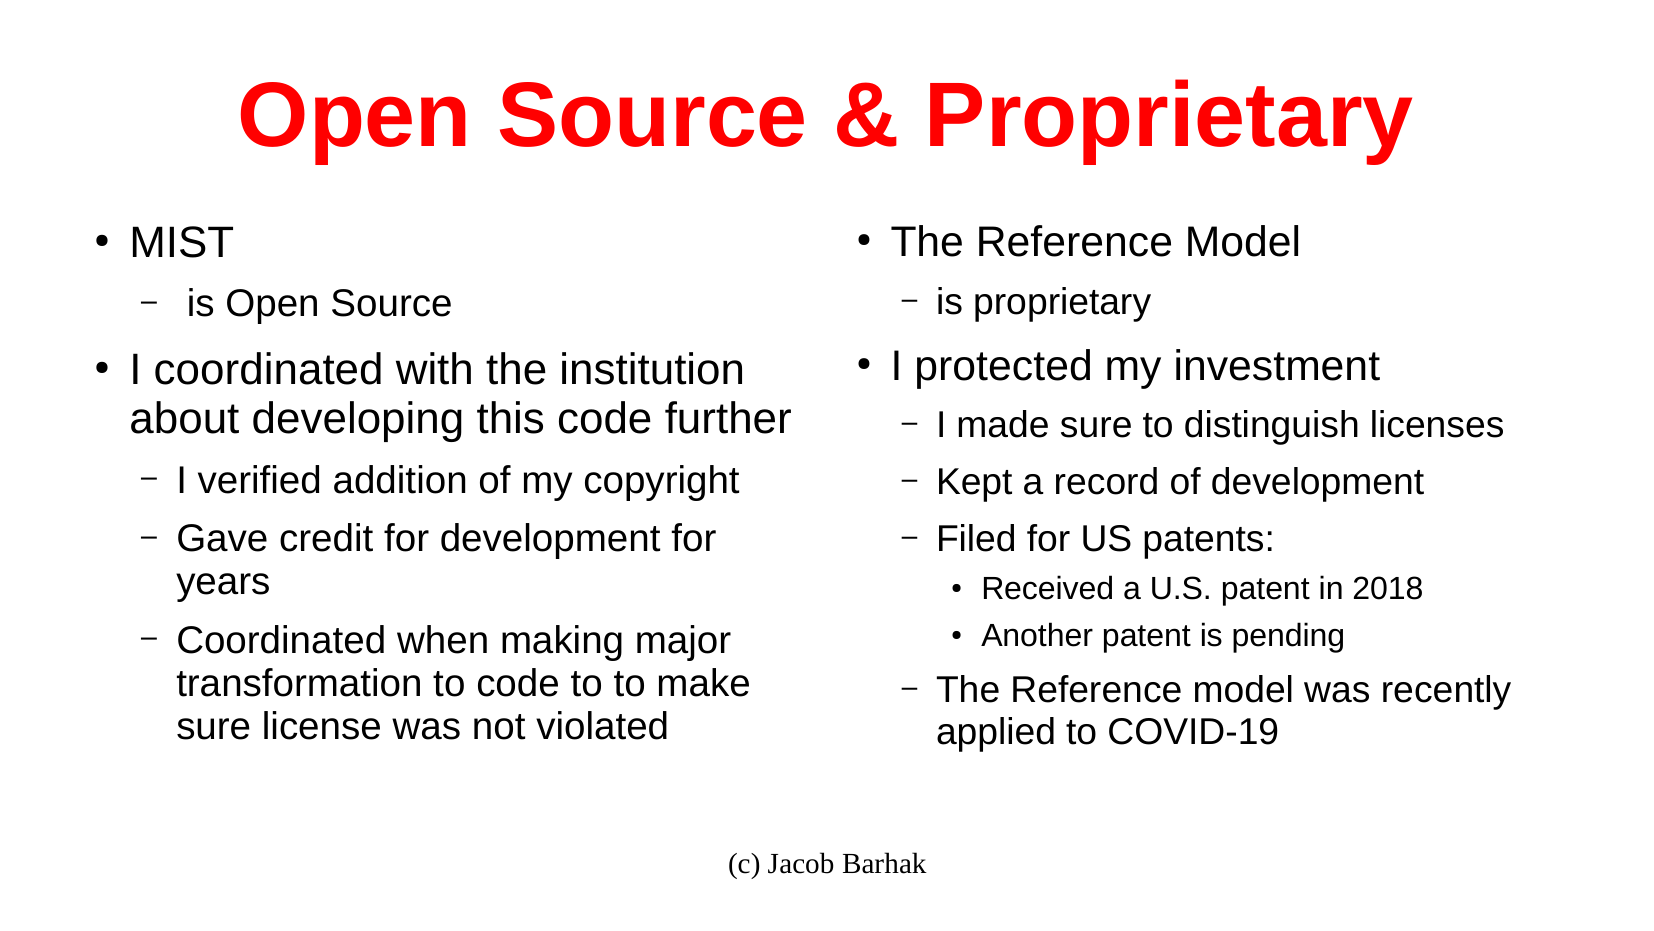

# Open Source & Proprietary
MIST
 is Open Source
I coordinated with the institution about developing this code further
I verified addition of my copyright
Gave credit for development for years
Coordinated when making major transformation to code to to make sure license was not violated
The Reference Model
is proprietary
I protected my investment
I made sure to distinguish licenses
Kept a record of development
Filed for US patents:
Received a U.S. patent in 2018
Another patent is pending
The Reference model was recently applied to COVID-19